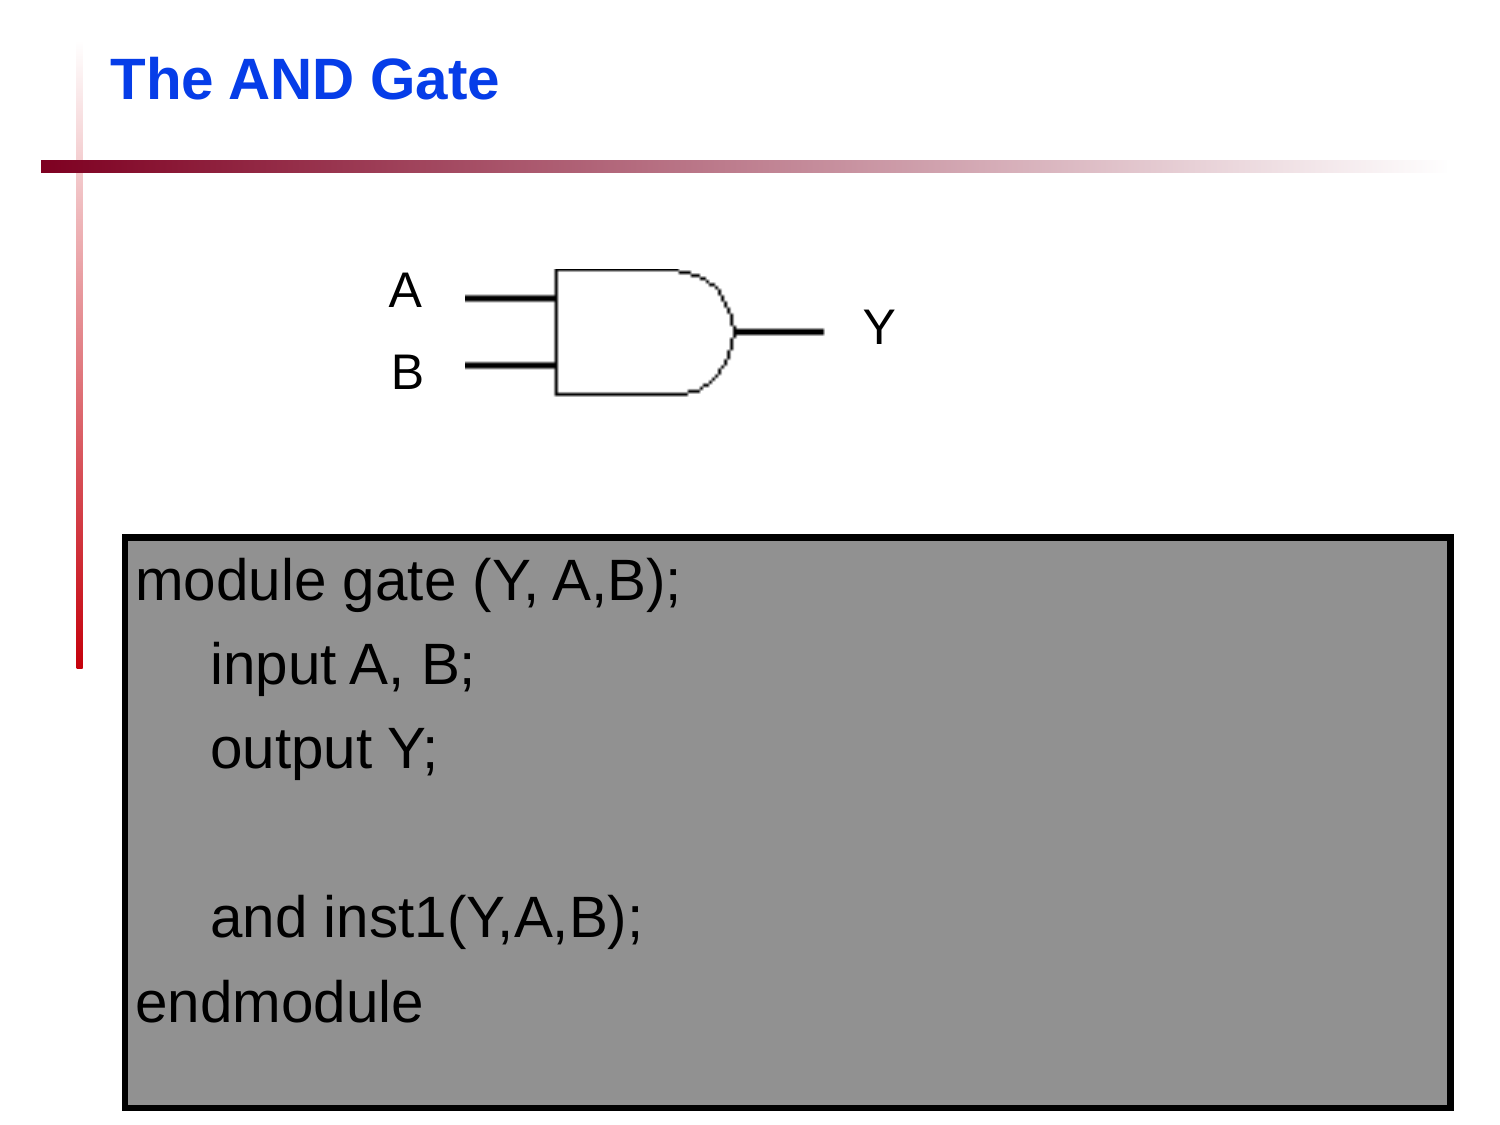

# The AND Gate
A
Y
B
module gate (Y, A,B);
	input A, B;
	output Y;
	and inst1(Y,A,B);
endmodule